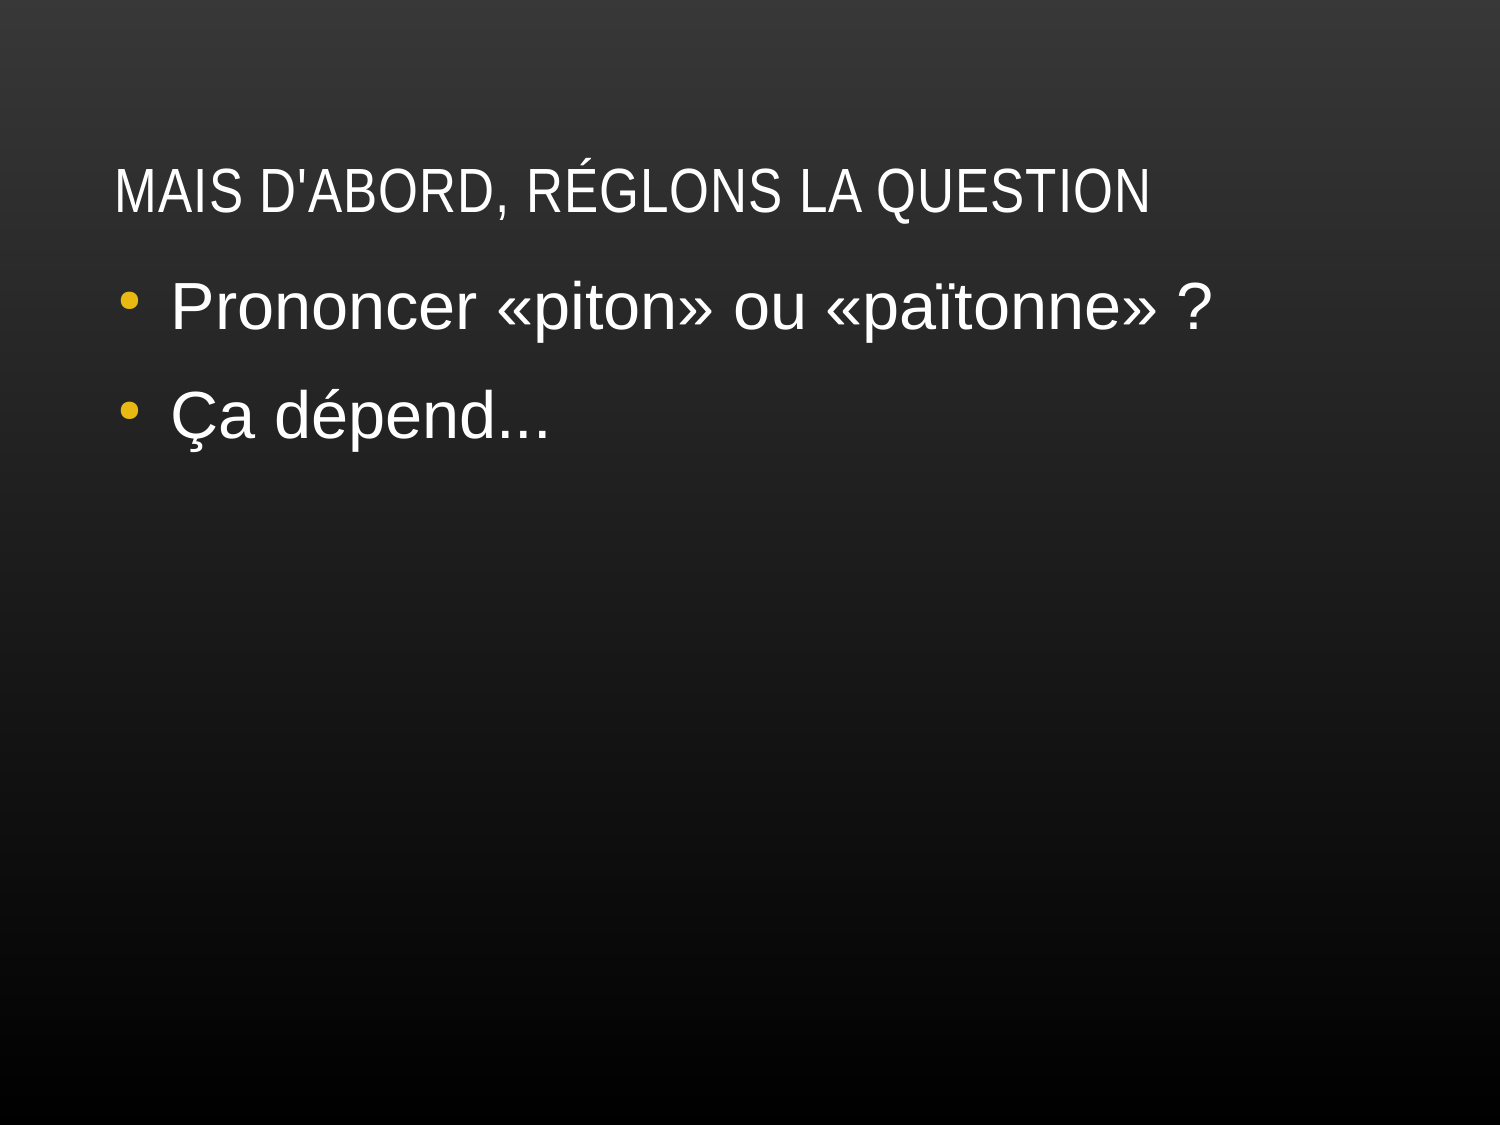

# Mais d'abord, réglons la question
Prononcer «piton» ou «païtonne» ?
Ça dépend...